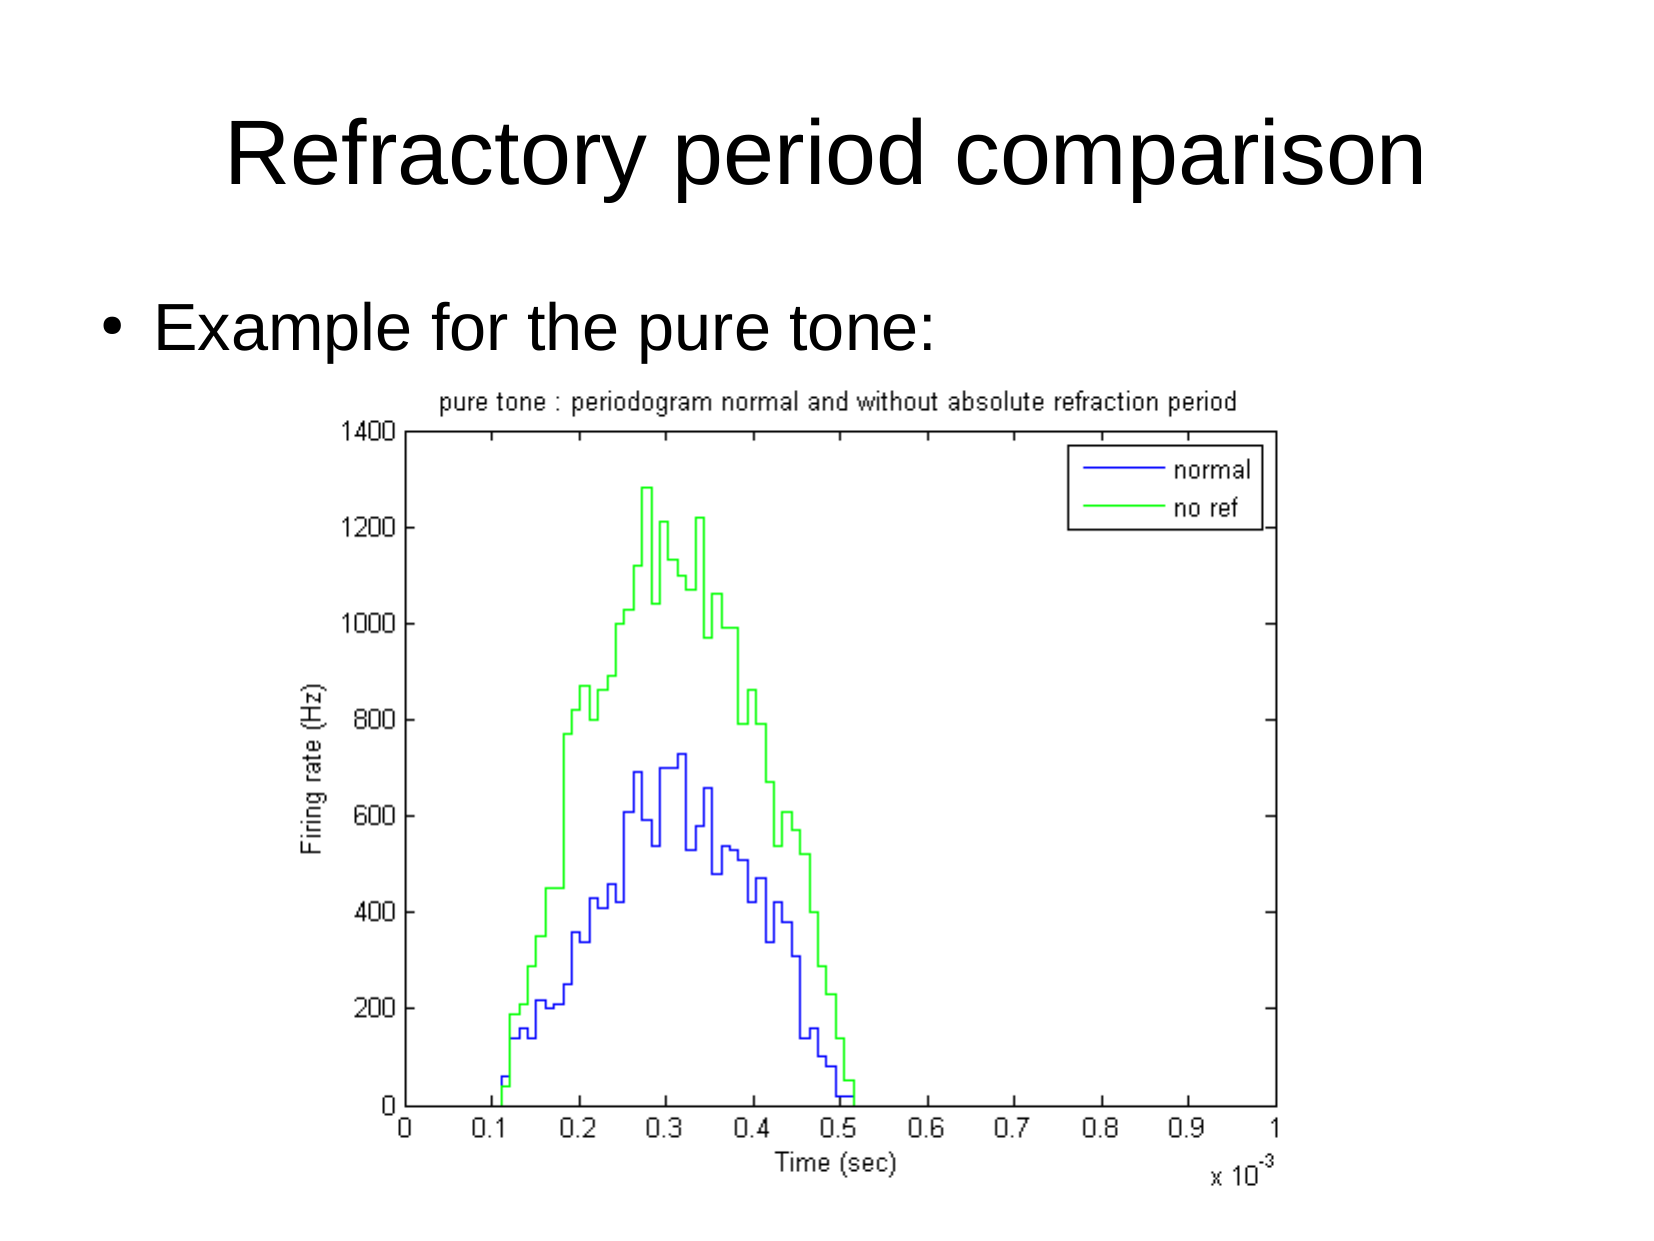

# Refractory period comparison
Example for the pure tone: